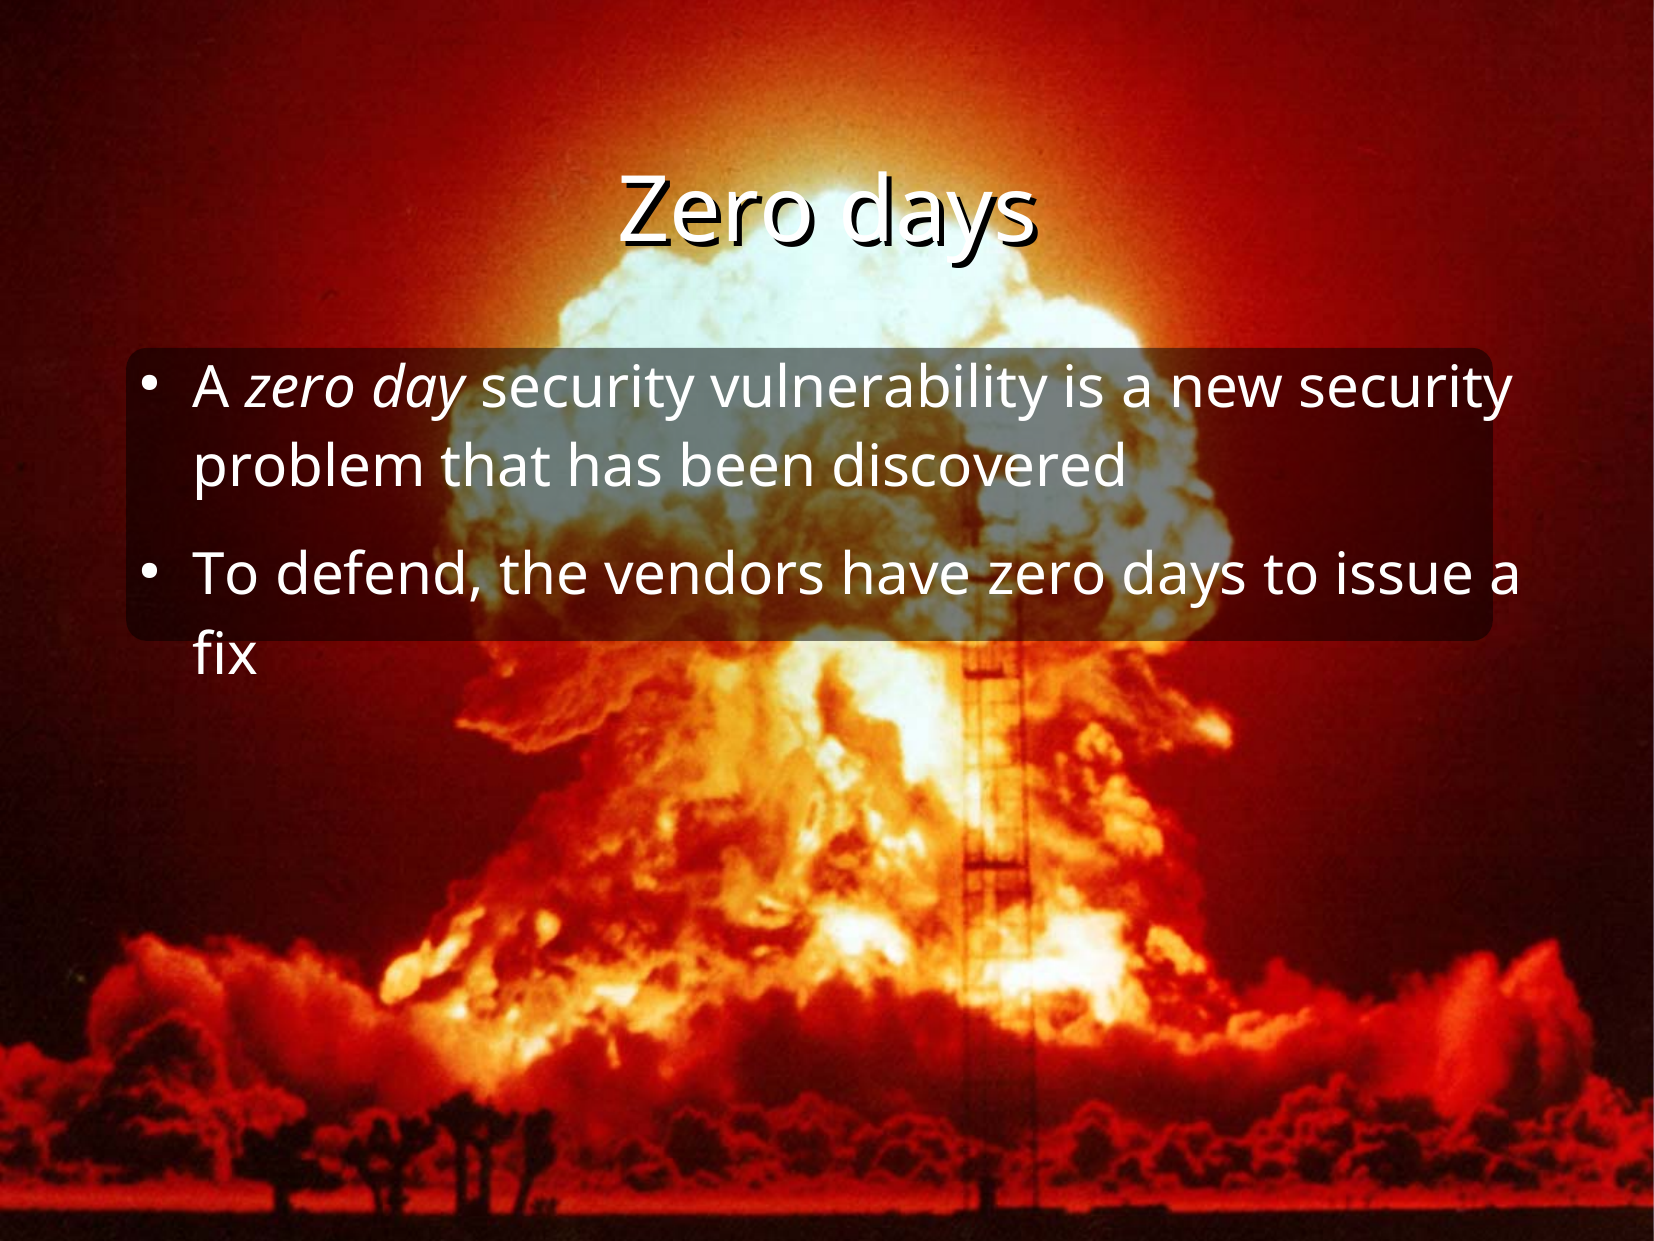

# Zero days
A zero day security vulnerability is a new security problem that has been discovered
To defend, the vendors have zero days to issue a fix